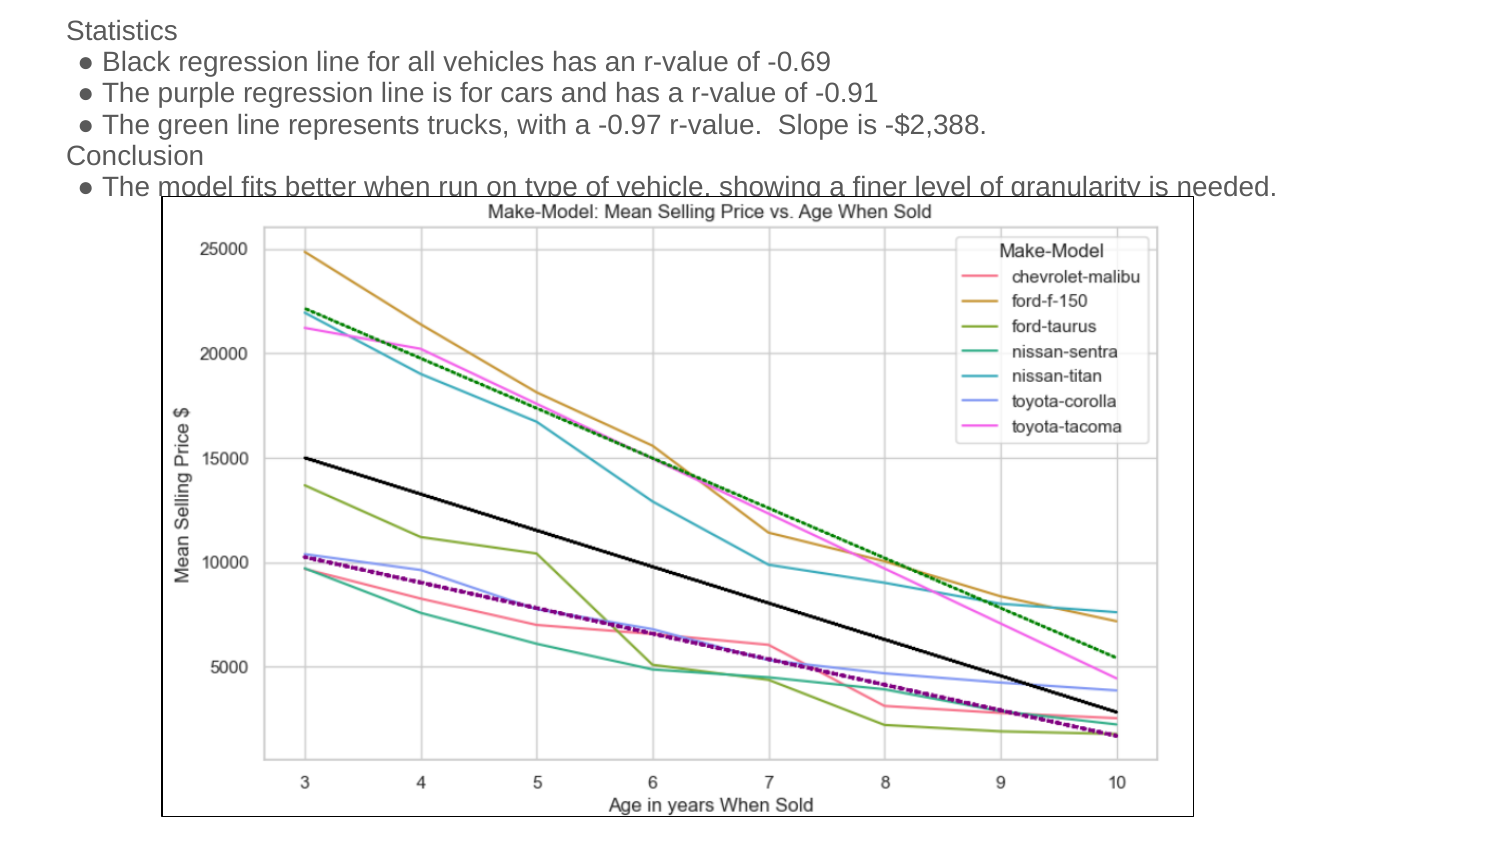

# Statistics
Black regression line for all vehicles has an r-value of -0.69
The purple regression line is for cars and has a r-value of -0.91
The green line represents trucks, with a -0.97 r-value. Slope is -$2,388.
Conclusion
The model fits better when run on type of vehicle, showing a finer level of granularity is needed.